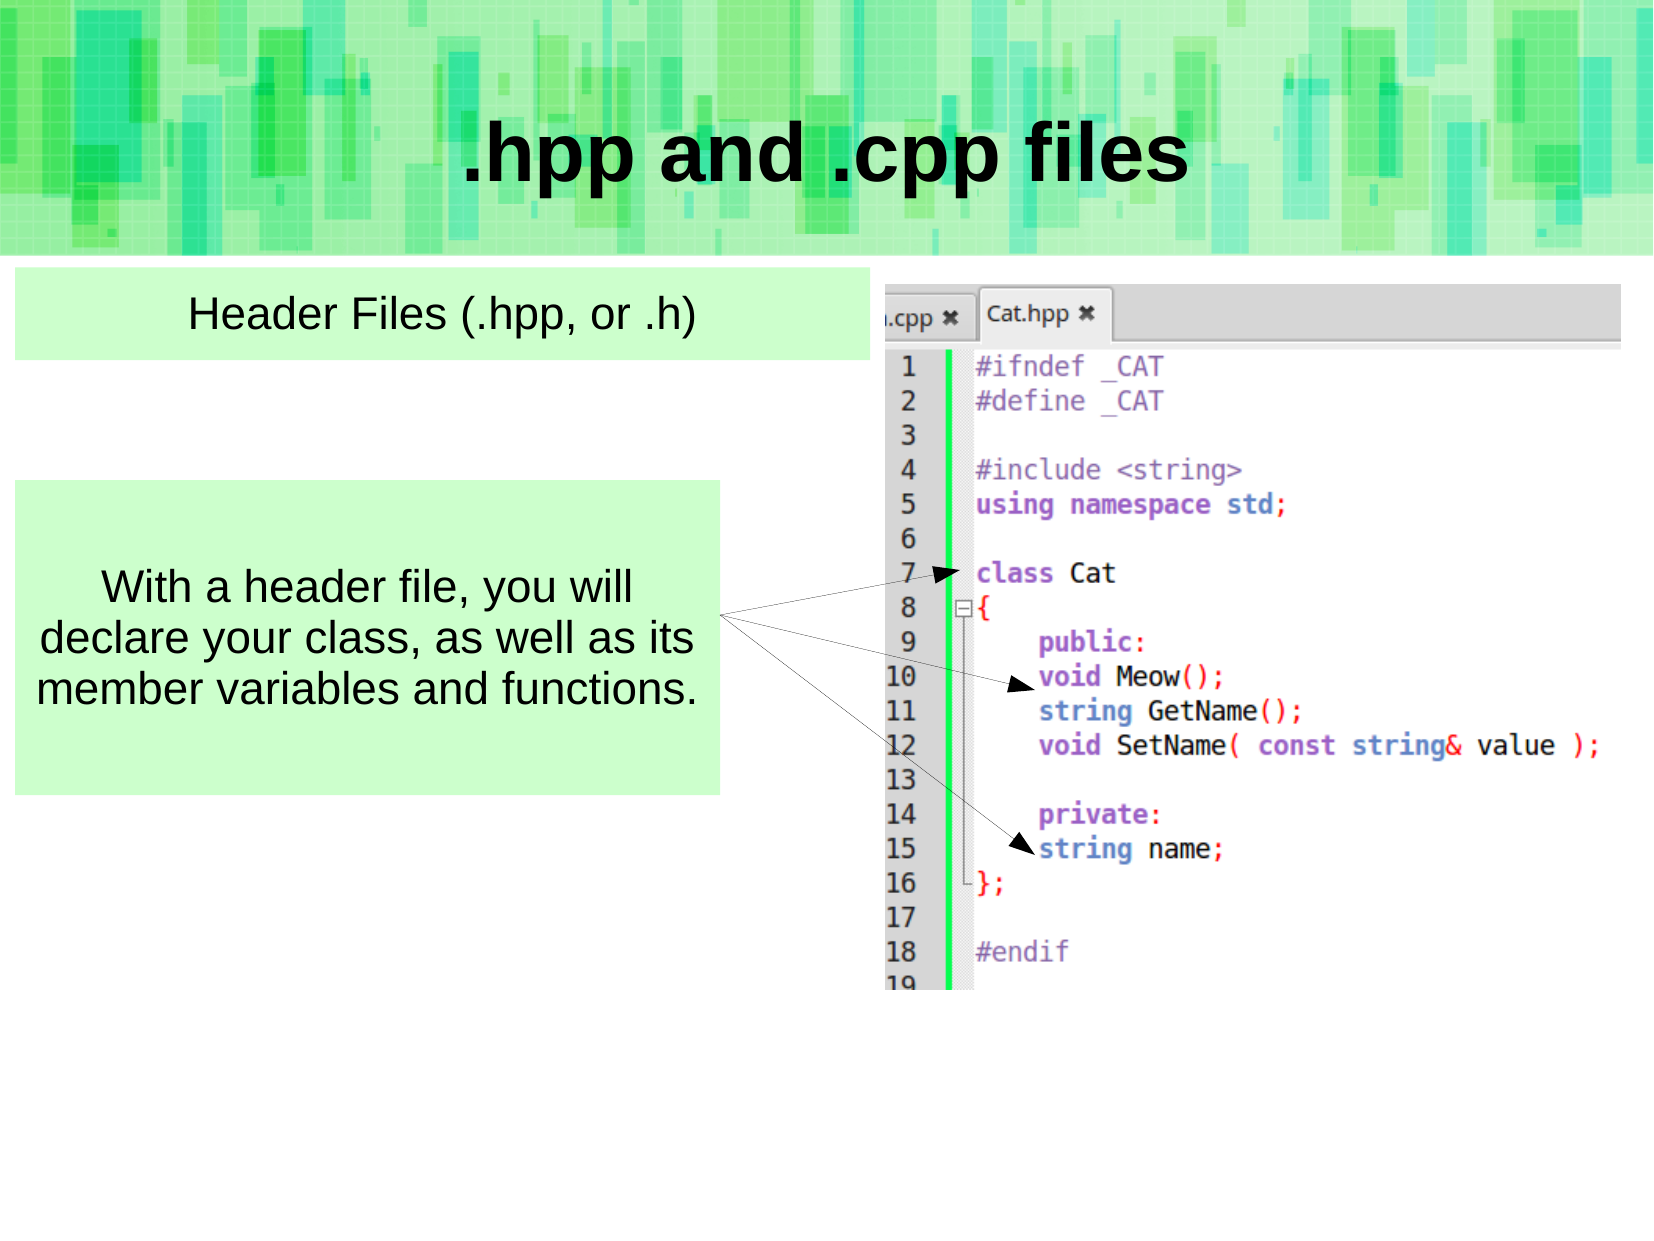

# .hpp and .cpp files
Header Files (.hpp, or .h)
With a header file, you will declare your class, as well as its member variables and functions.